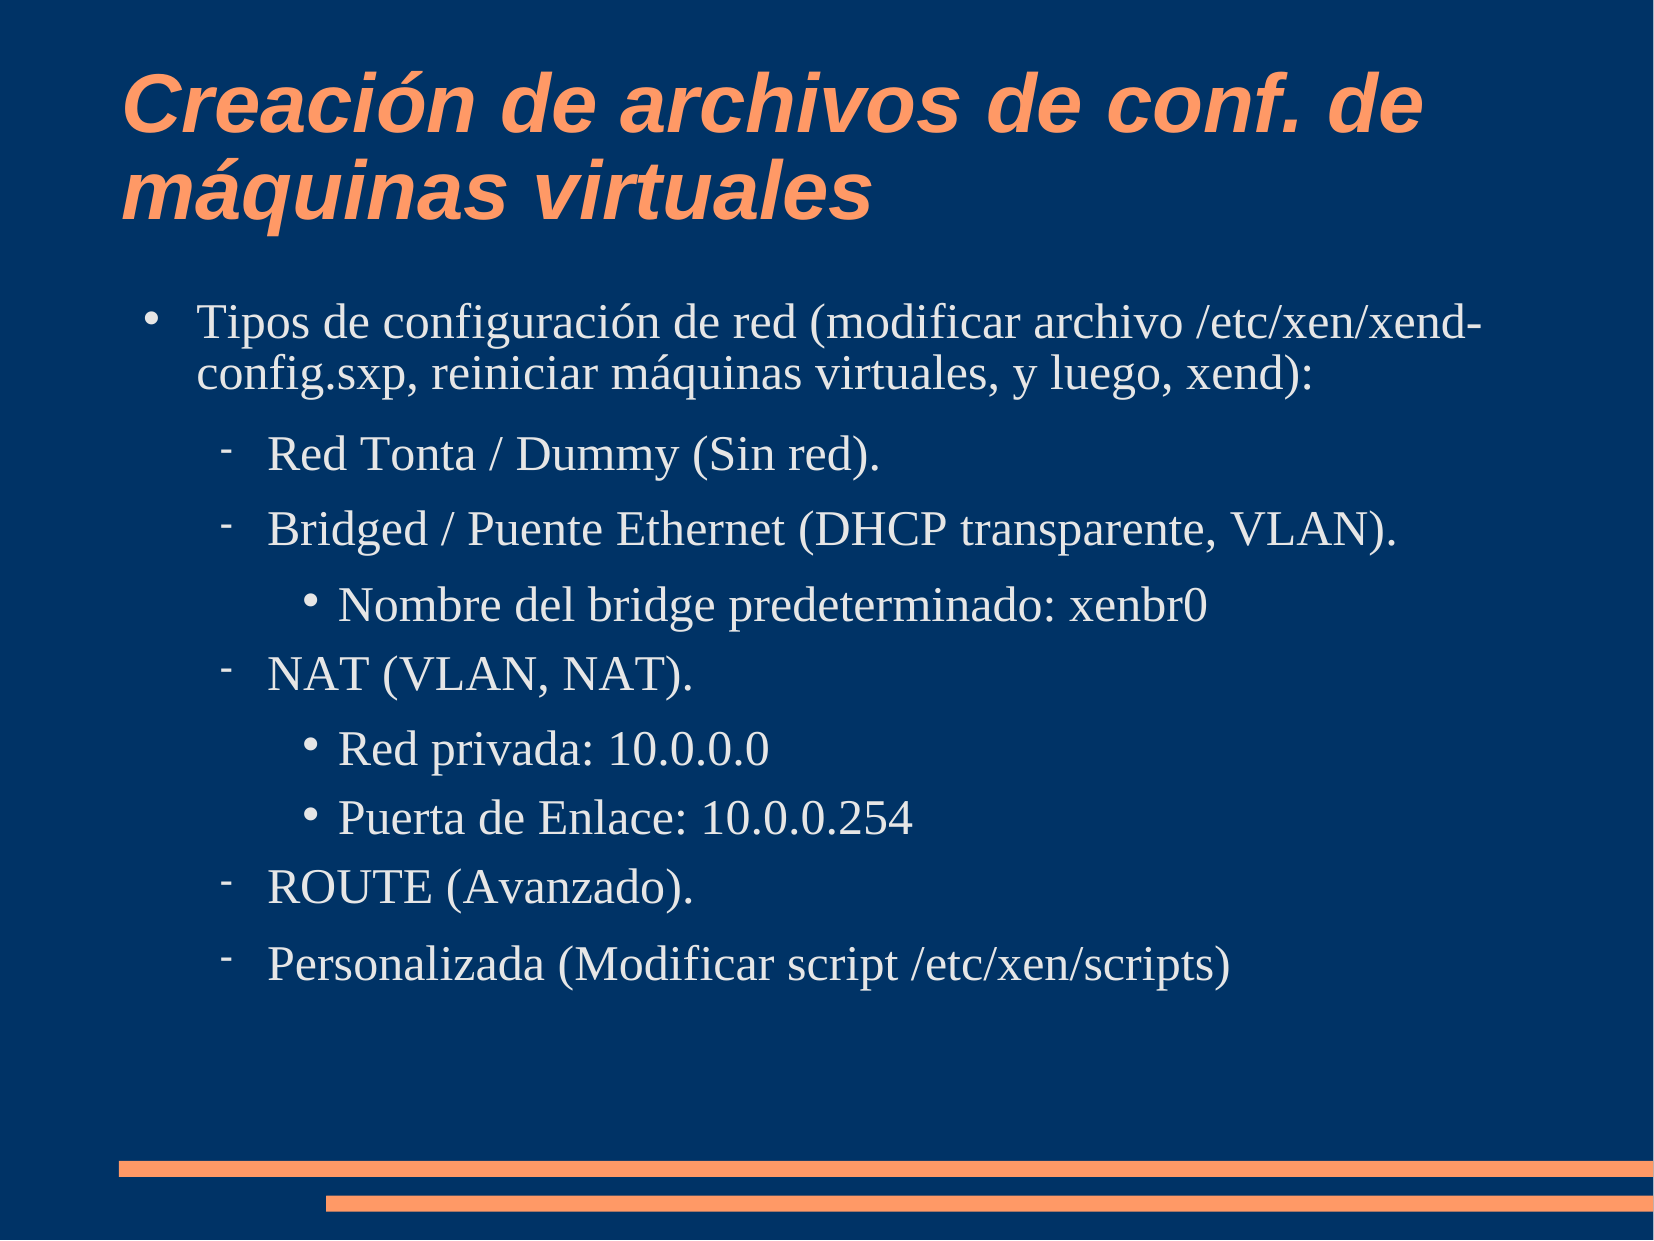

# Creación de archivos de conf. de máquinas virtuales
Tipos de configuración de red (modificar archivo /etc/xen/xend-config.sxp, reiniciar máquinas virtuales, y luego, xend):
Red Tonta / Dummy (Sin red).
Bridged / Puente Ethernet (DHCP transparente, VLAN).
Nombre del bridge predeterminado: xenbr0
NAT (VLAN, NAT).
Red privada: 10.0.0.0
Puerta de Enlace: 10.0.0.254
ROUTE (Avanzado).
Personalizada (Modificar script /etc/xen/scripts)‏